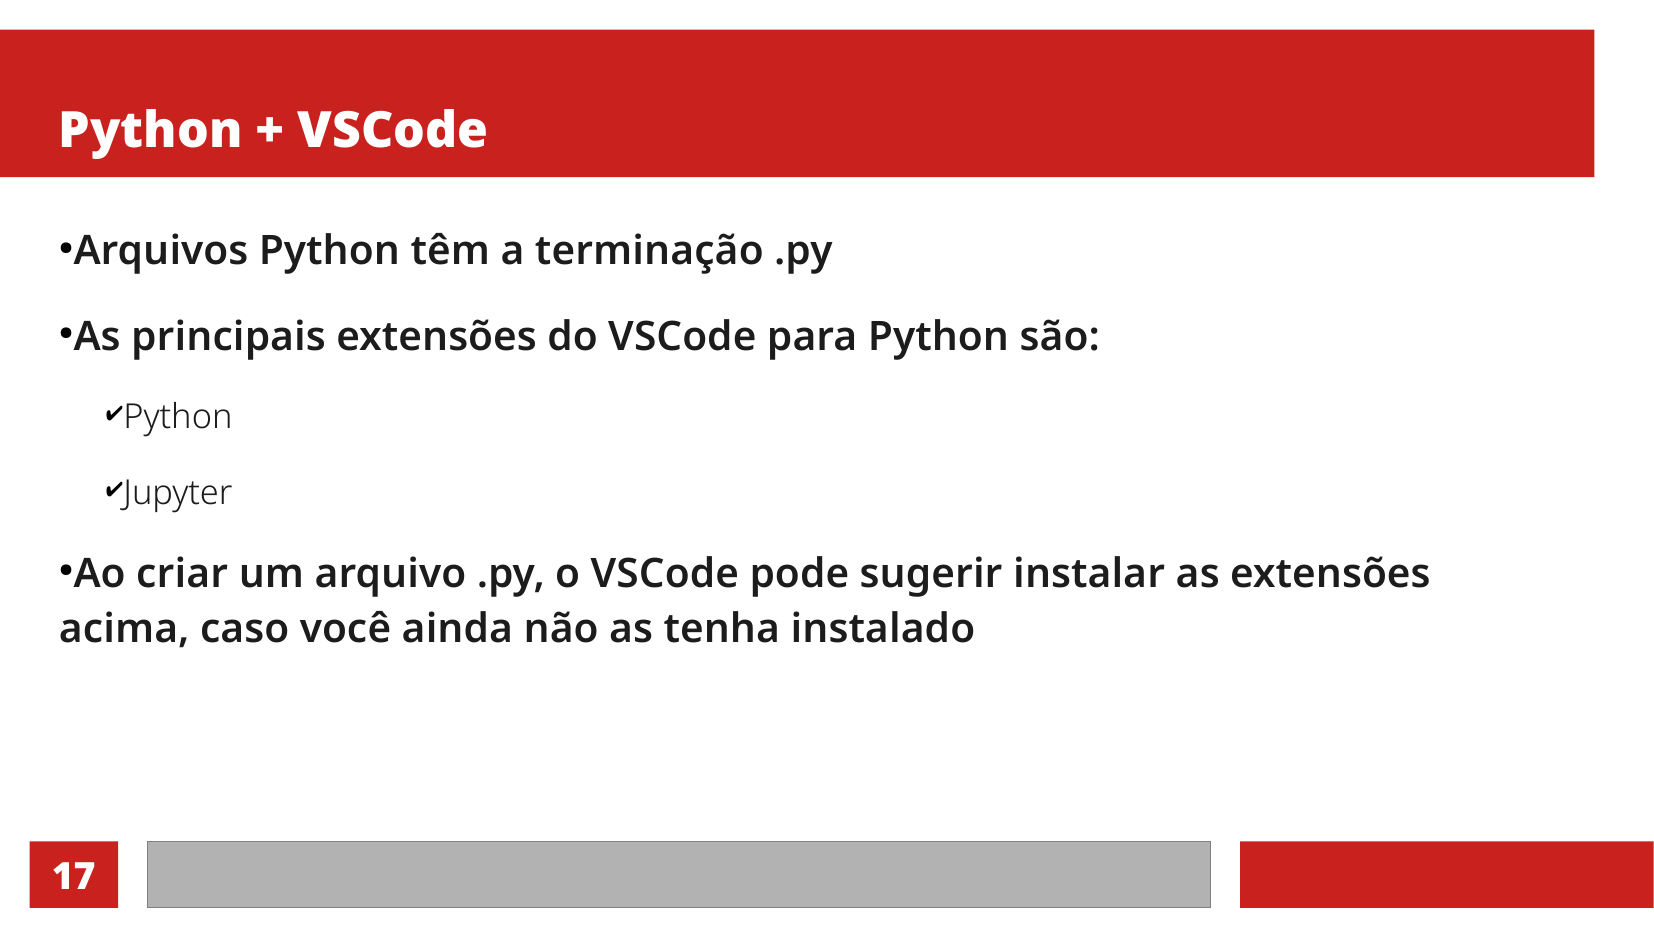

# Python + VSCode
Arquivos Python têm a terminação .py
As principais extensões do VSCode para Python são:
Python
Jupyter
Ao criar um arquivo .py, o VSCode pode sugerir instalar as extensões acima, caso você ainda não as tenha instalado
17